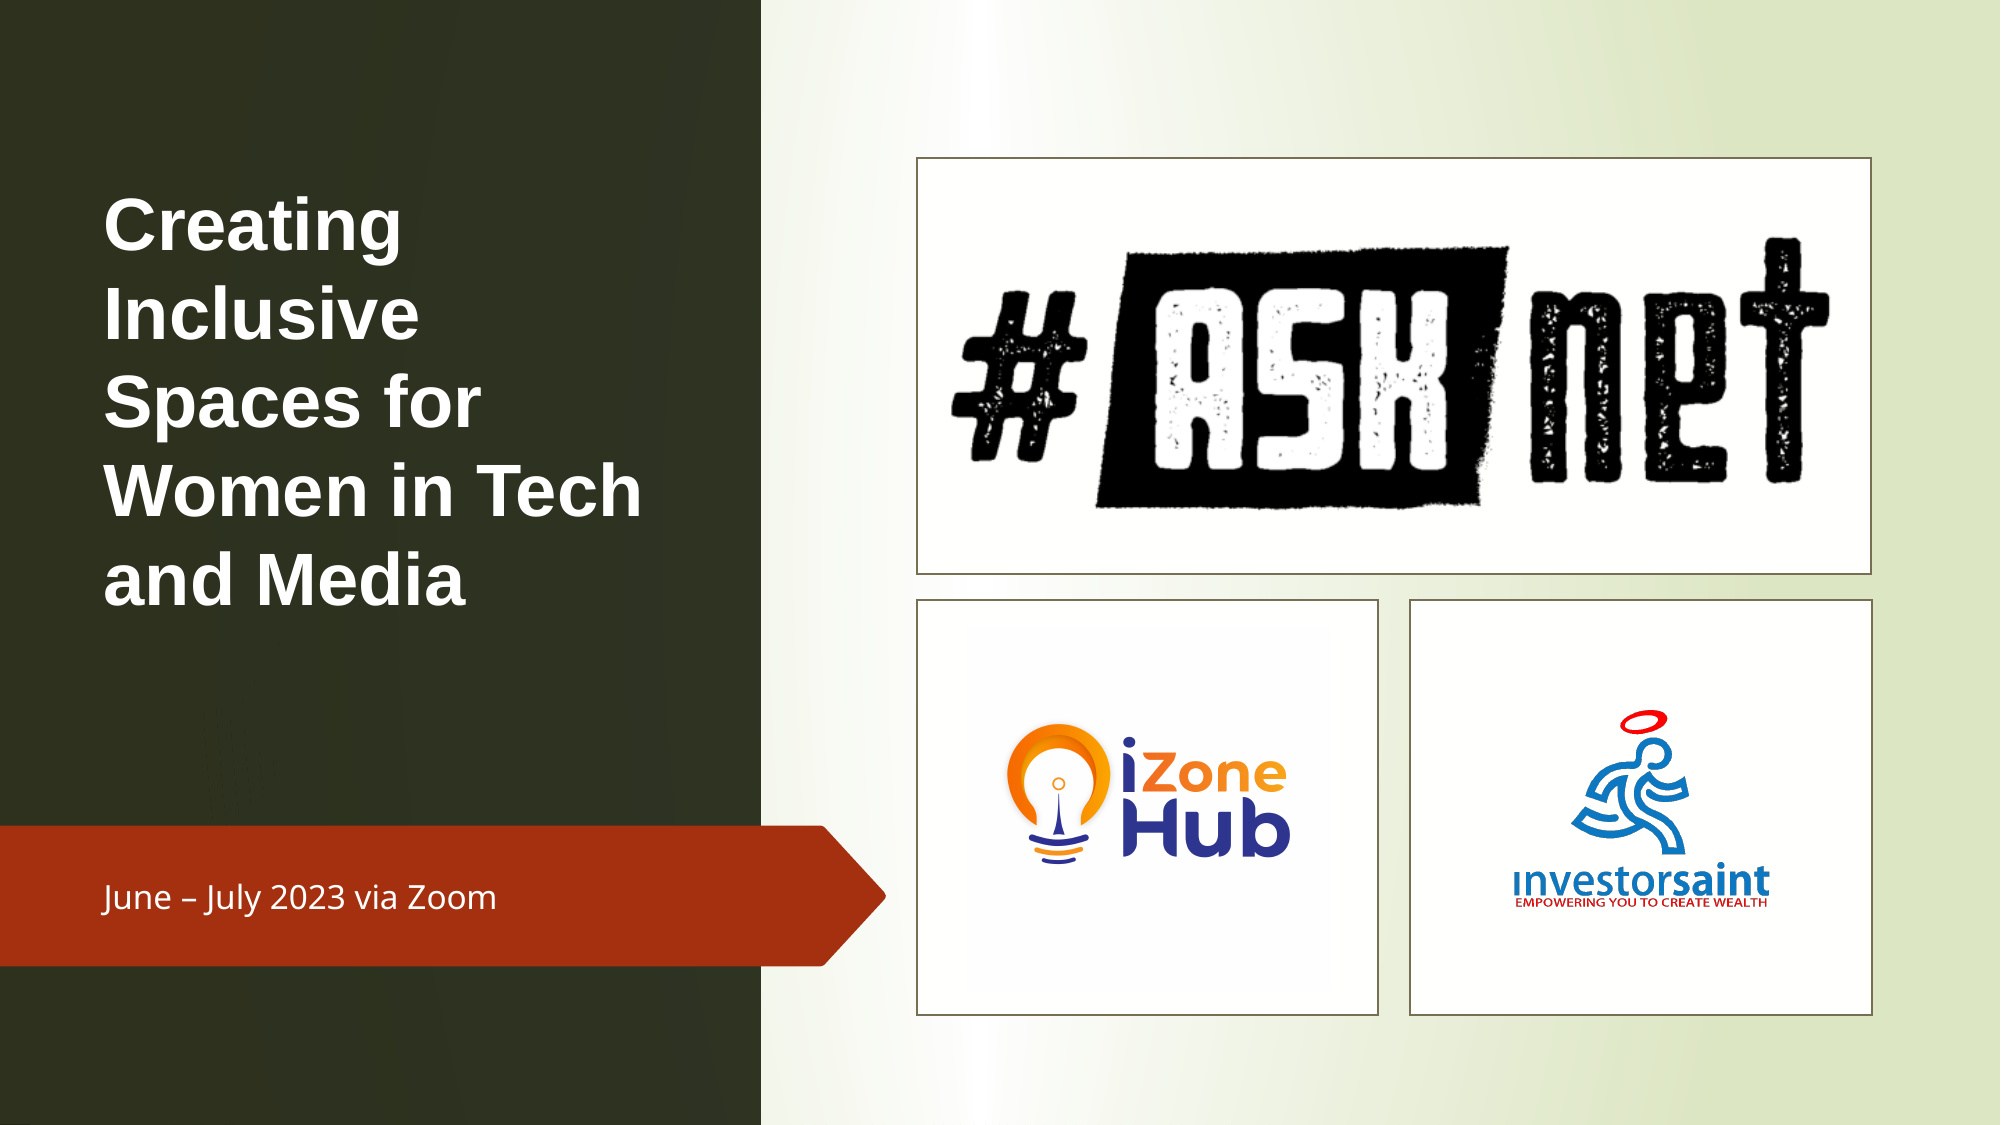

# Creating Inclusive Spaces for Women in Tech and Media
June – July 2023 via Zoom